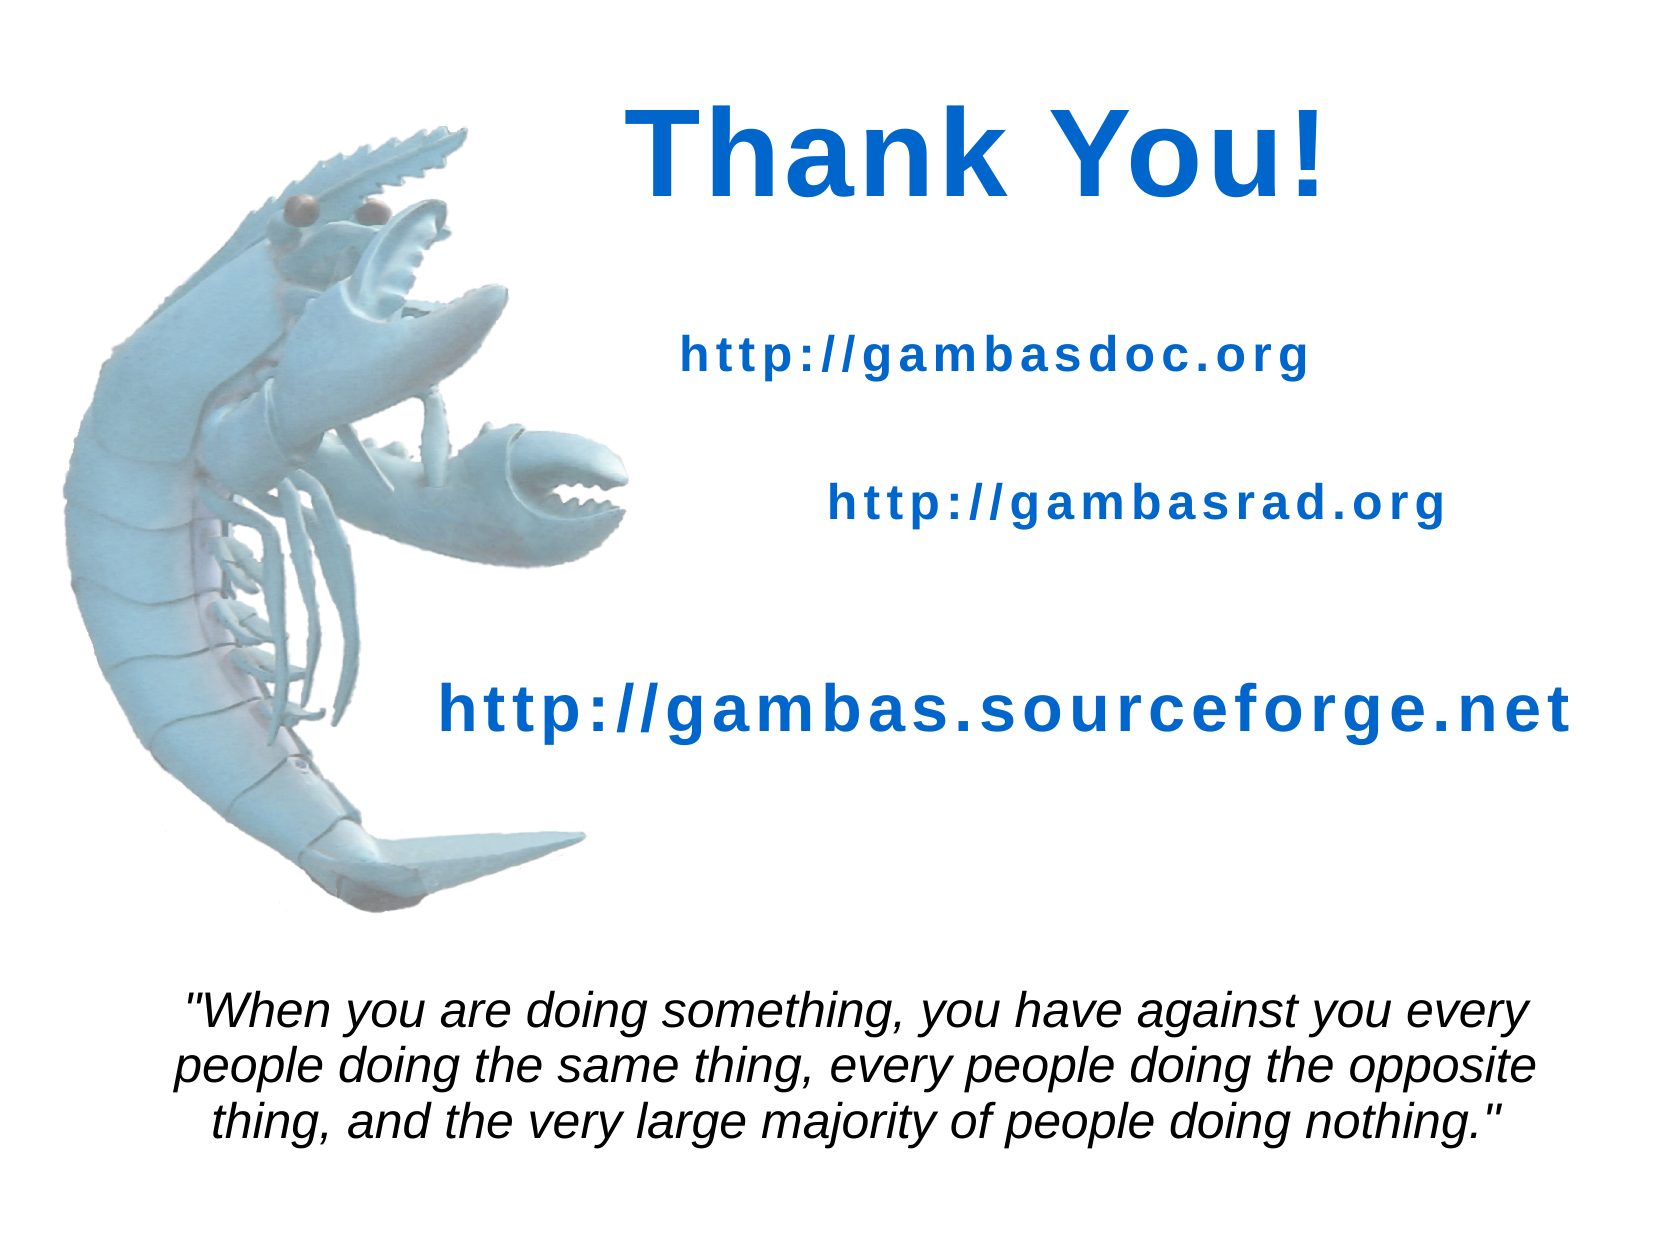

# Thank You!
http://gambasdoc.org
http://gambasrad.org
http://gambas.sourceforge.net
"When you are doing something, you have against you every people doing the same thing, every people doing the opposite thing, and the very large majority of people doing nothing."